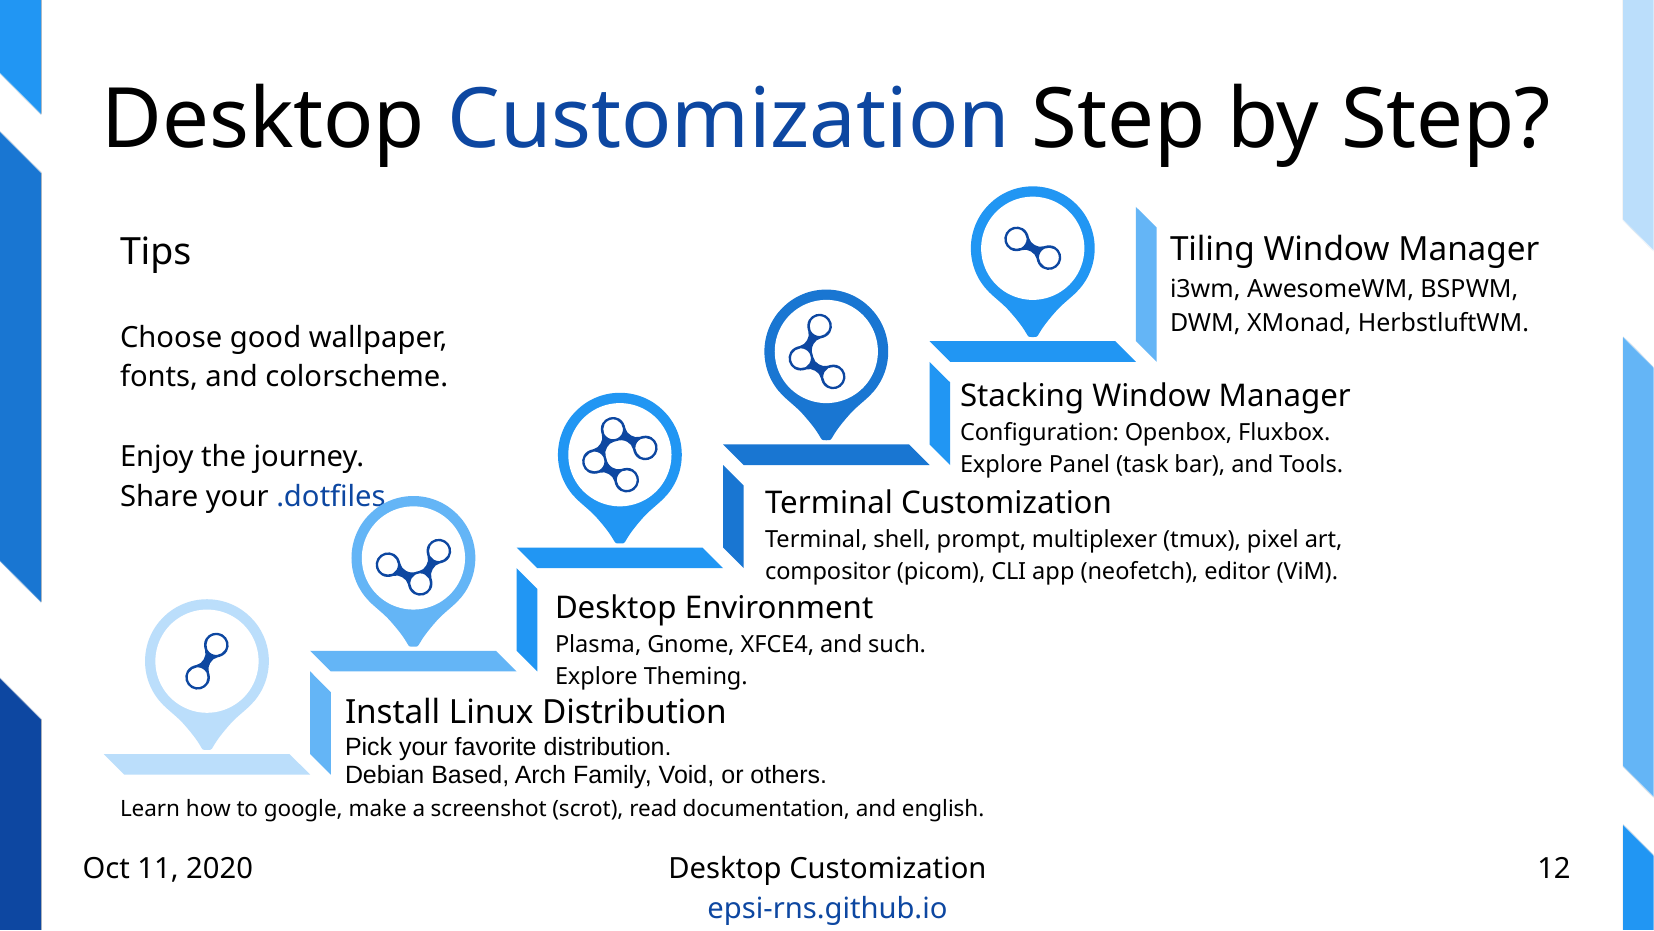

# Desktop Customization Step by Step?
Tips
Choose good wallpaper,
fonts, and colorscheme.
Enjoy the journey.
Share your .dotfiles.
Tiling Window Manager
i3wm, AwesomeWM, BSPWM,
DWM, XMonad, HerbstluftWM.
Stacking Window Manager
Configuration: Openbox, Fluxbox.
Explore Panel (task bar), and Tools.
Terminal Customization
Terminal, shell, prompt, multiplexer (tmux), pixel art,
compositor (picom), CLI app (neofetch), editor (ViM).
Desktop Environment
Plasma, Gnome, XFCE4, and such.
Explore Theming.
Install Linux Distribution
Pick your favorite distribution.
Debian Based, Arch Family, Void, or others.
Learn how to google, make a screenshot (scrot), read documentation, and english.
Oct 11, 2020
Desktop Customization
12